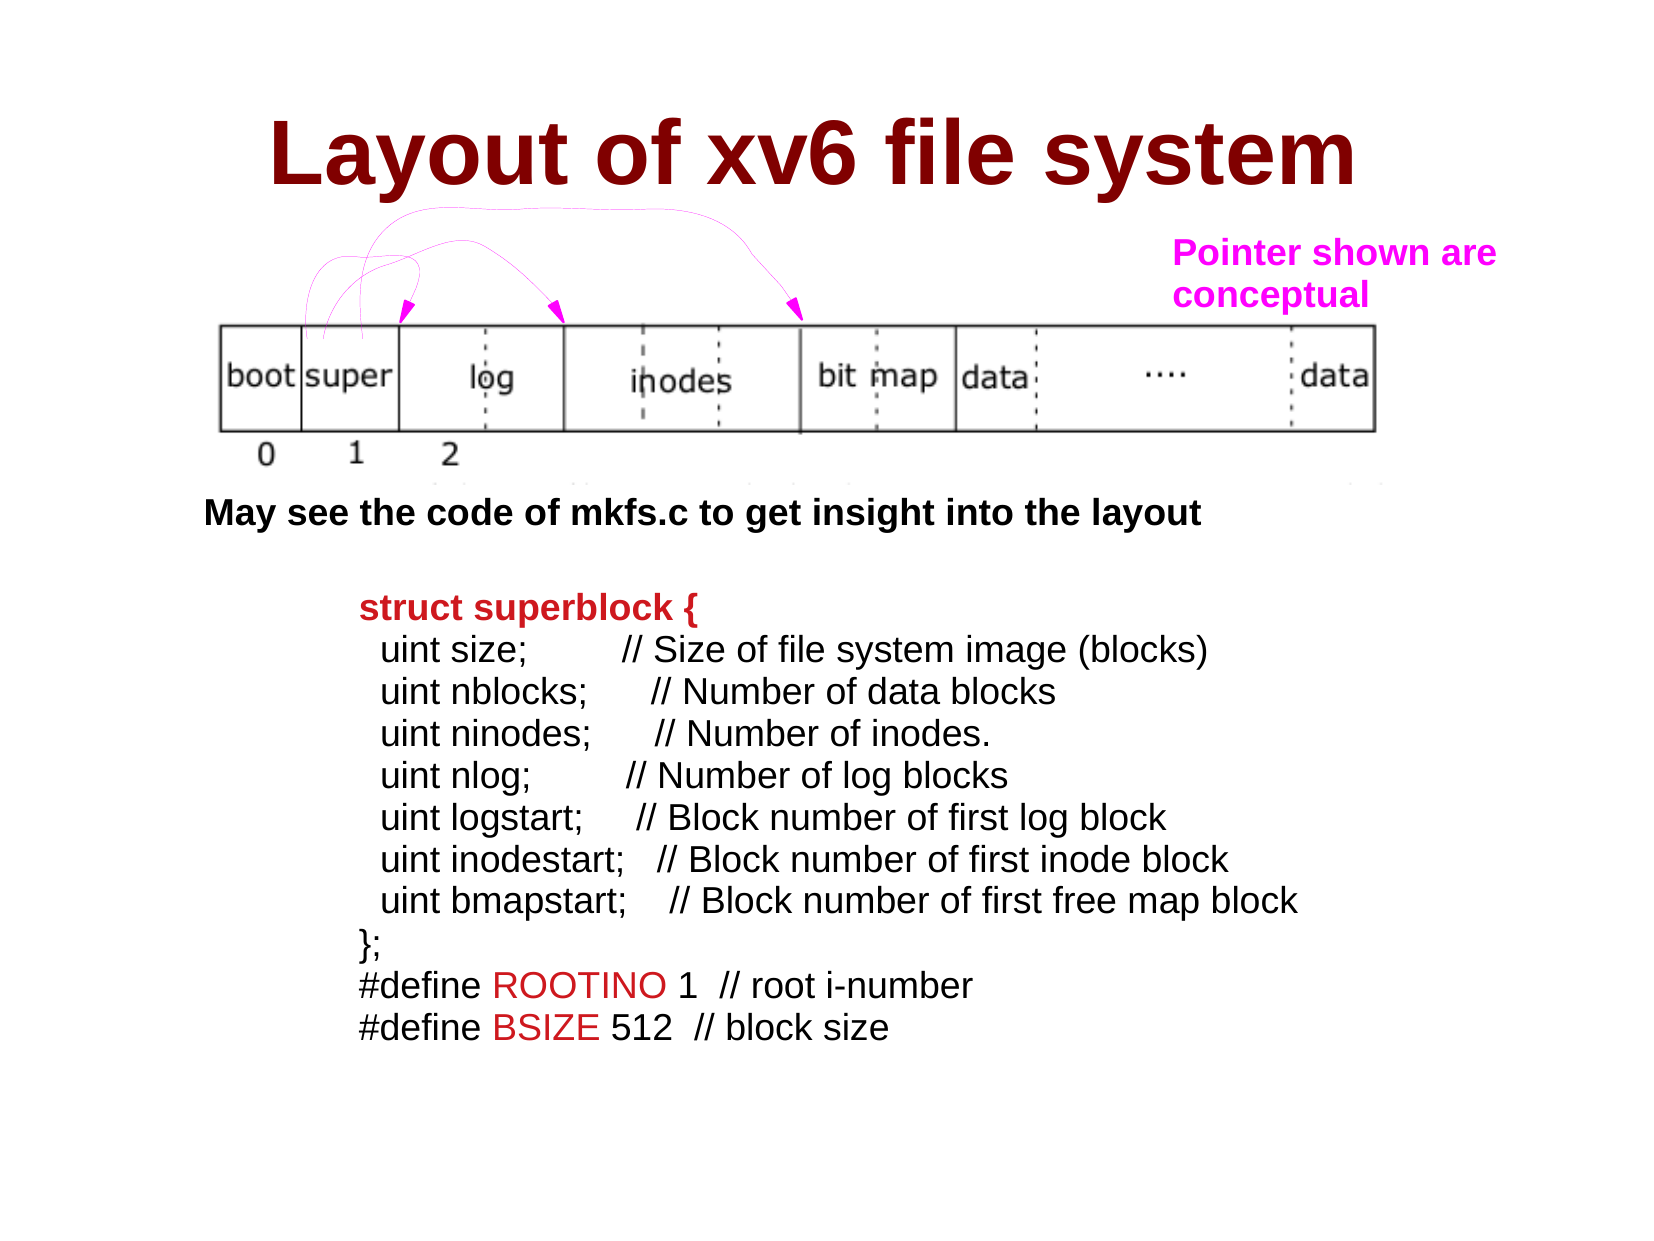

# Layout of xv6 file system
Pointer shown are conceptual
May see the code of mkfs.c to get insight into the layout
struct superblock {
 uint size; // Size of file system image (blocks)
 uint nblocks; // Number of data blocks
 uint ninodes; // Number of inodes.
 uint nlog; // Number of log blocks
 uint logstart; // Block number of first log block
 uint inodestart; // Block number of first inode block
 uint bmapstart; // Block number of first free map block
};
#define ROOTINO 1 // root i-number
#define BSIZE 512 // block size